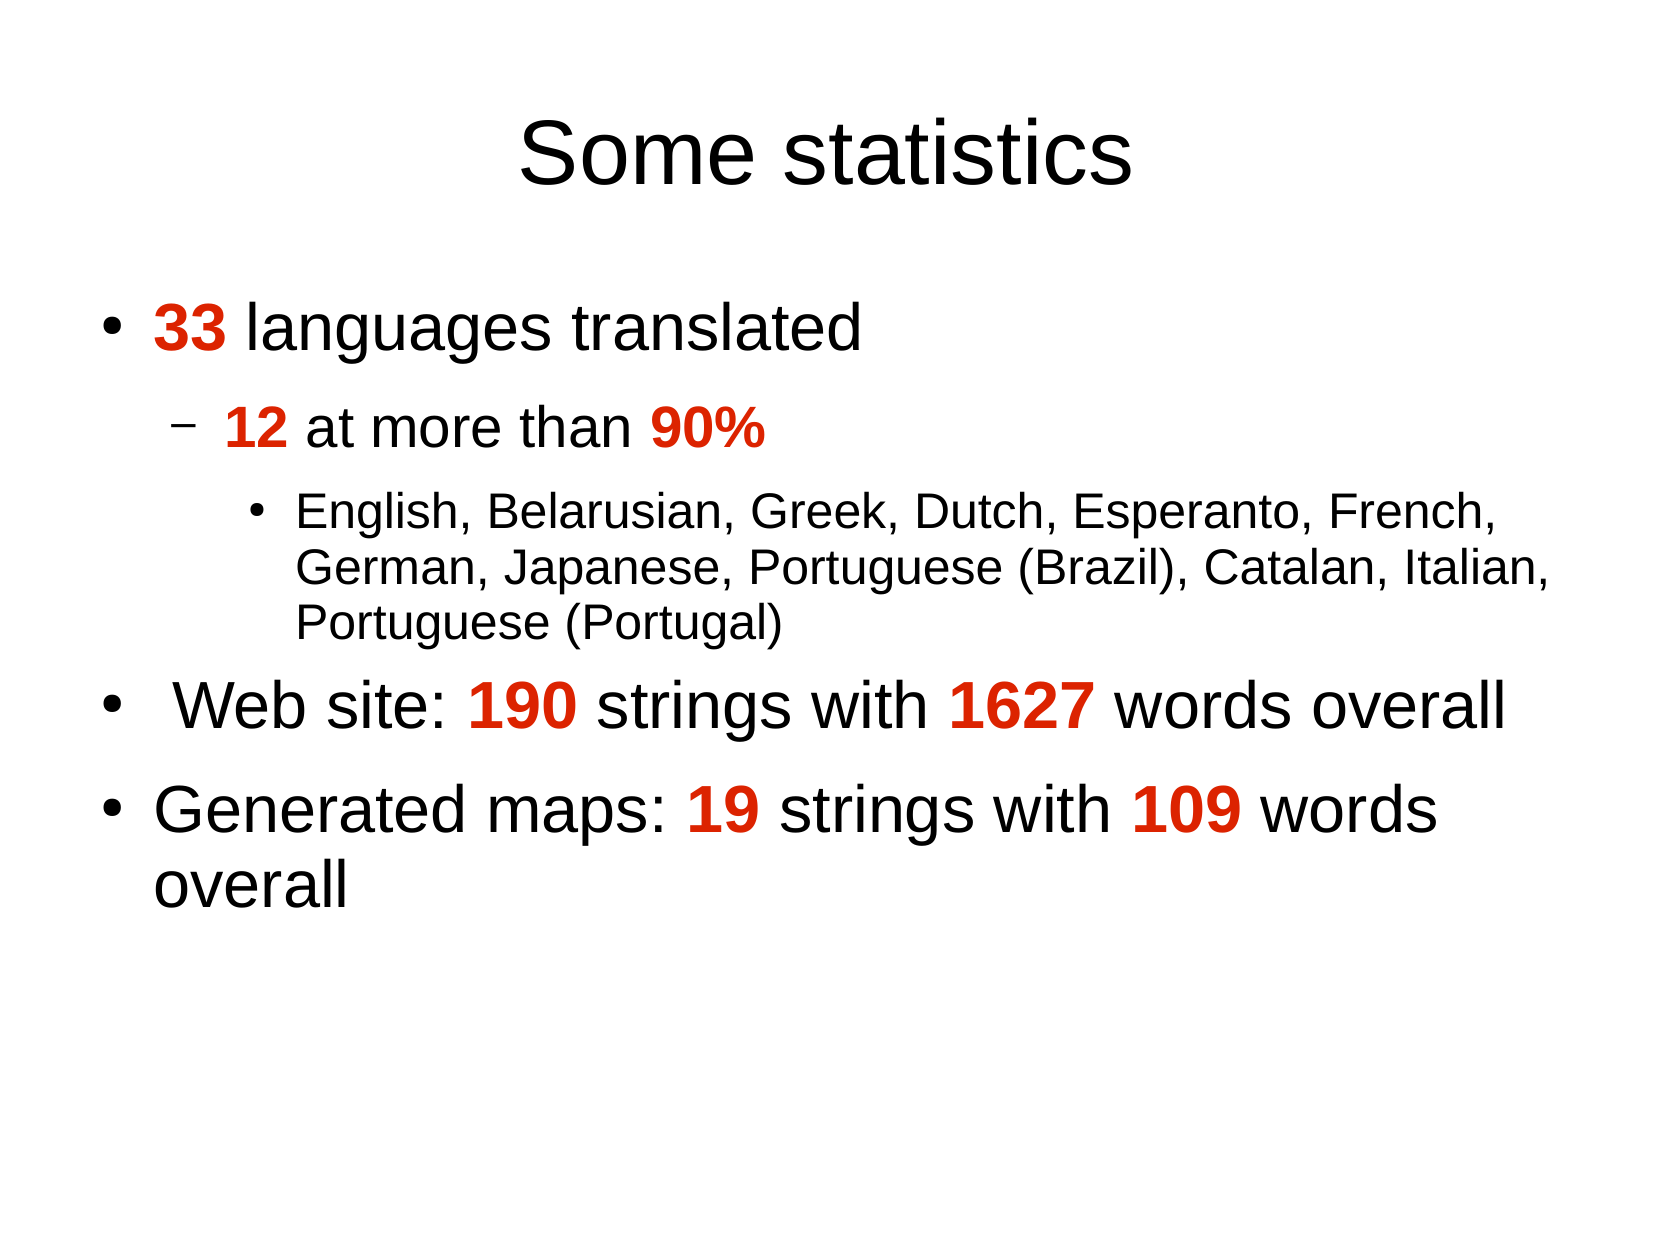

# Some statistics
33 languages translated
12 at more than 90%
English, Belarusian, Greek, Dutch, Esperanto, French, German, Japanese, Portuguese (Brazil), Catalan, Italian, Portuguese (Portugal)
 Web site: 190 strings with 1627 words overall
Generated maps: 19 strings with 109 words overall